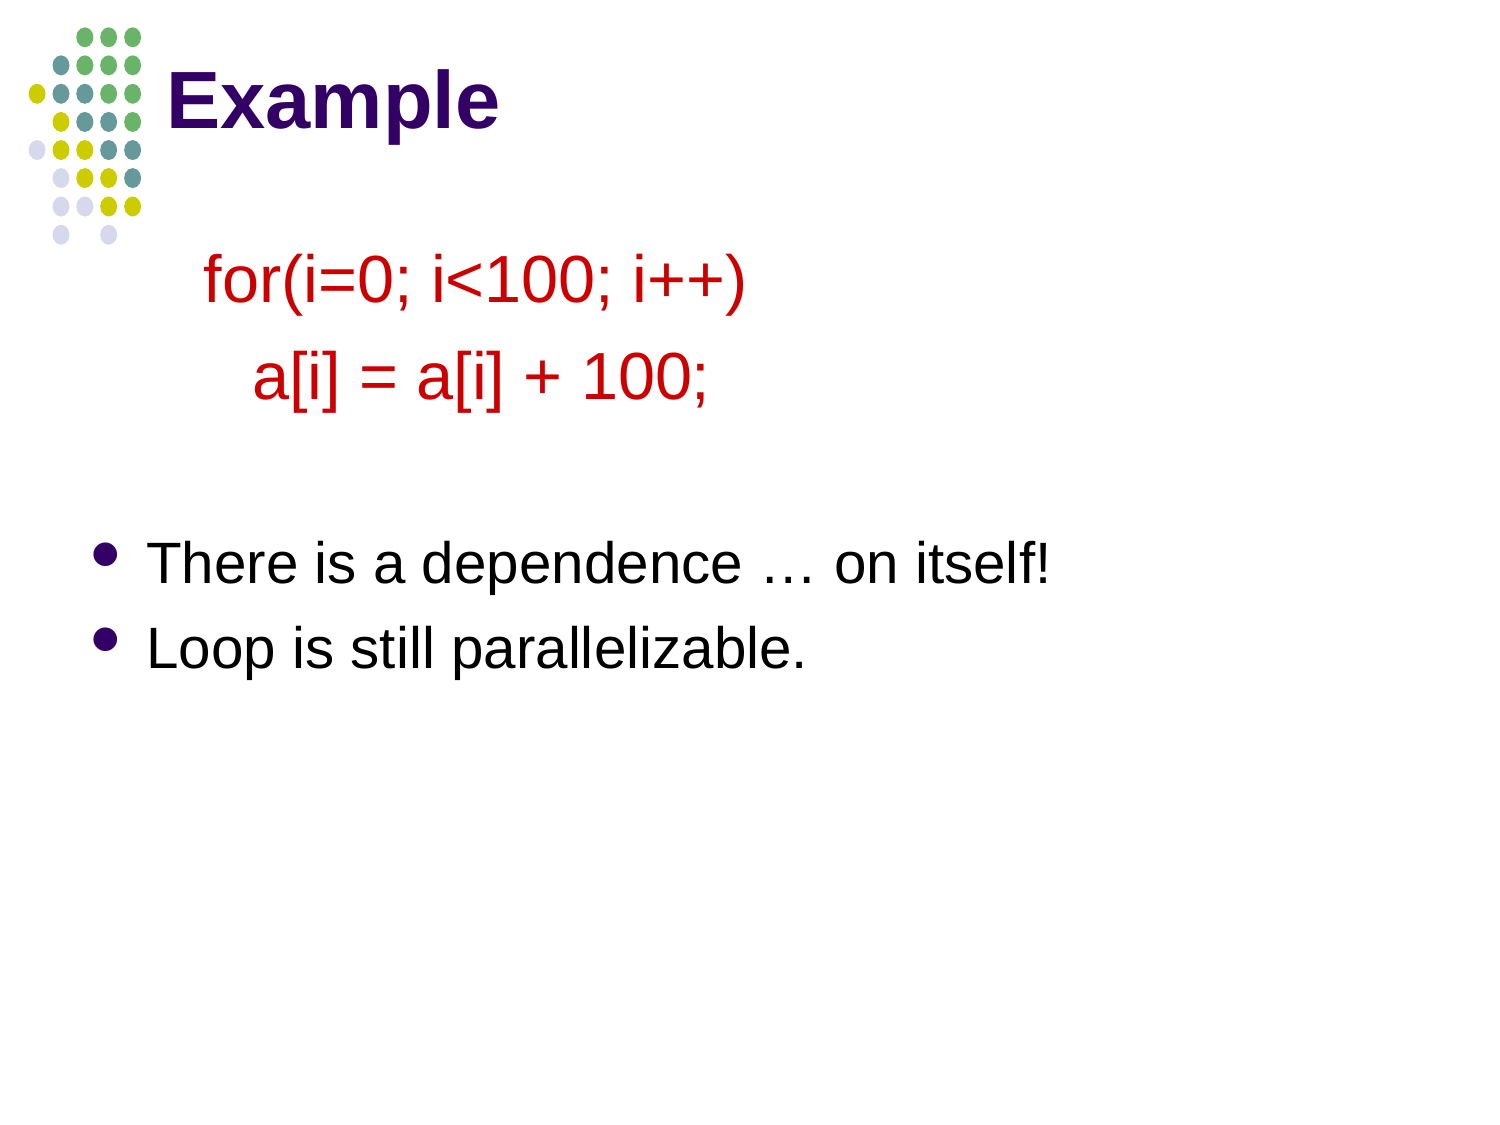

# Example
for(i=0; i<100; i++)
a[i] = a[i] + 100;
There is a dependence … on itself!
Loop is still parallelizable.